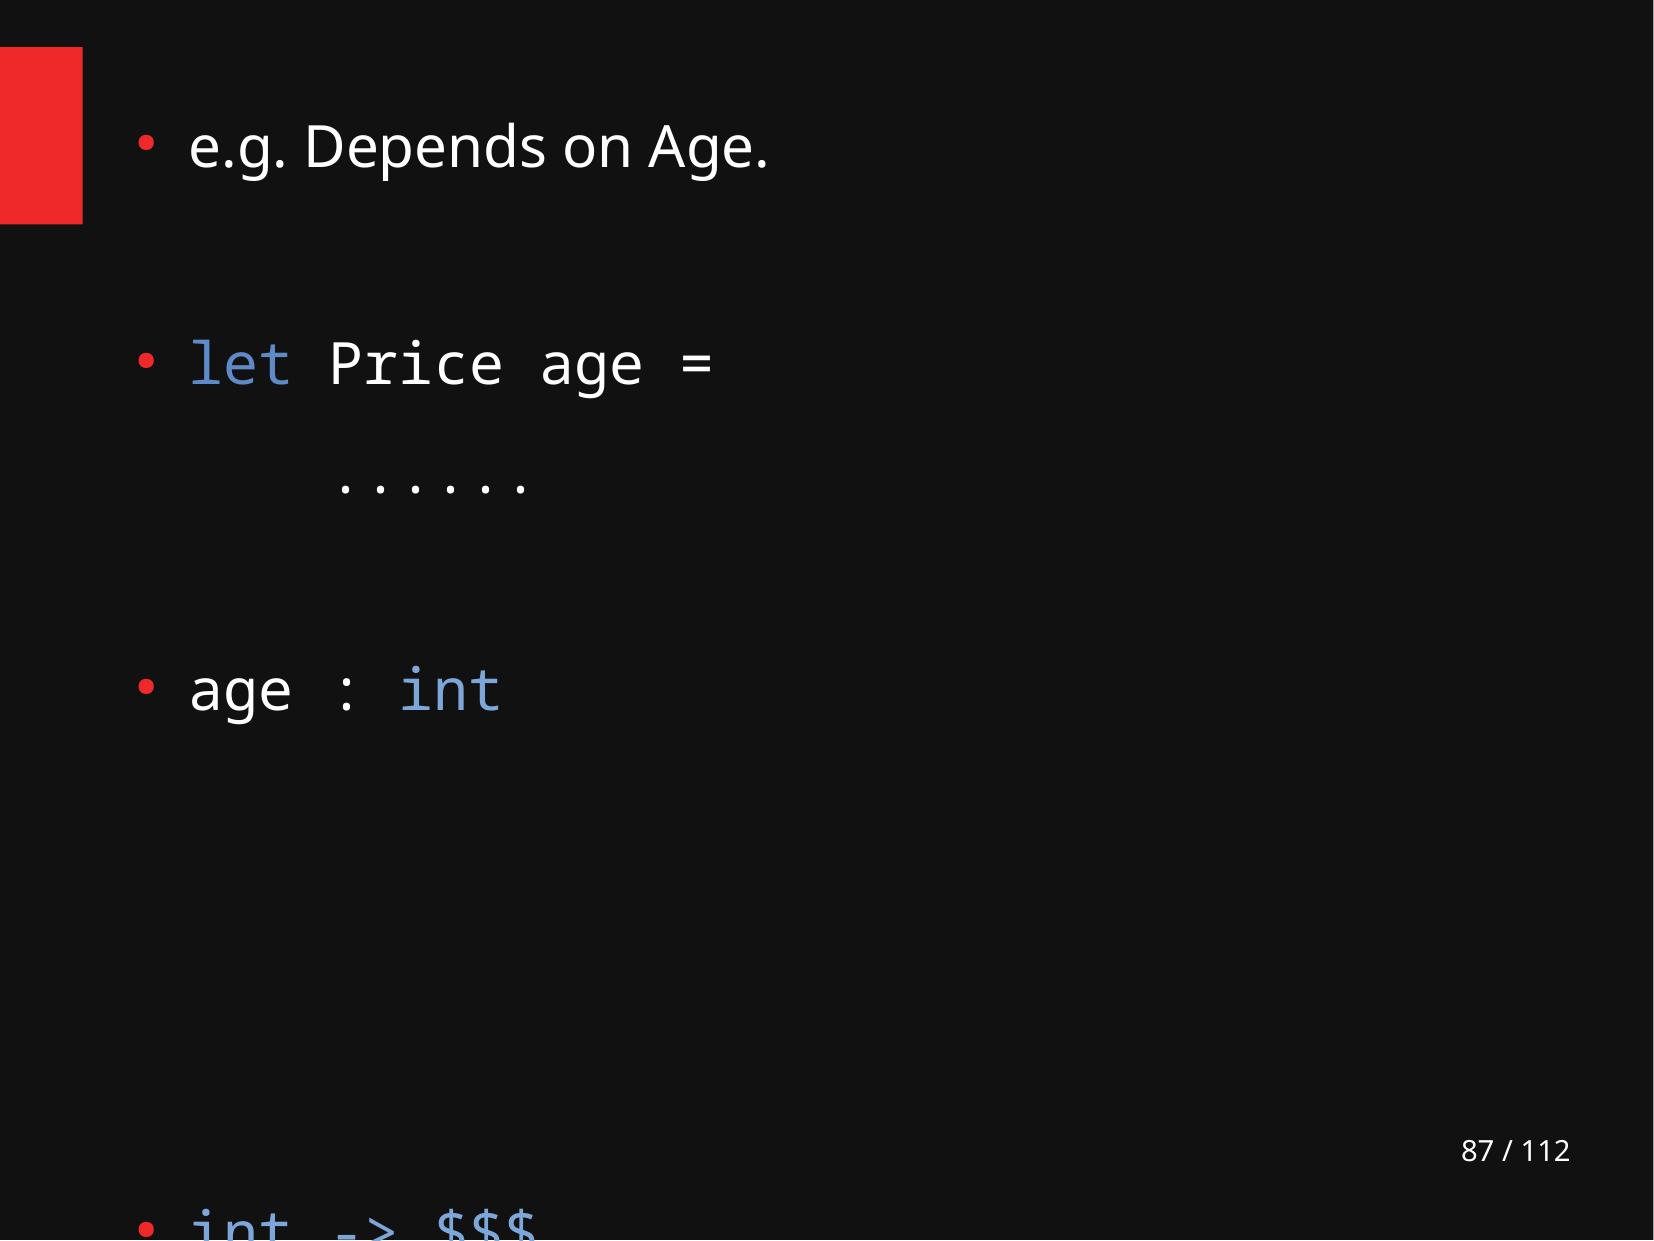

# e.g. Depends on Age.
let Price age =
 ......
age : int
int -> $$$
87